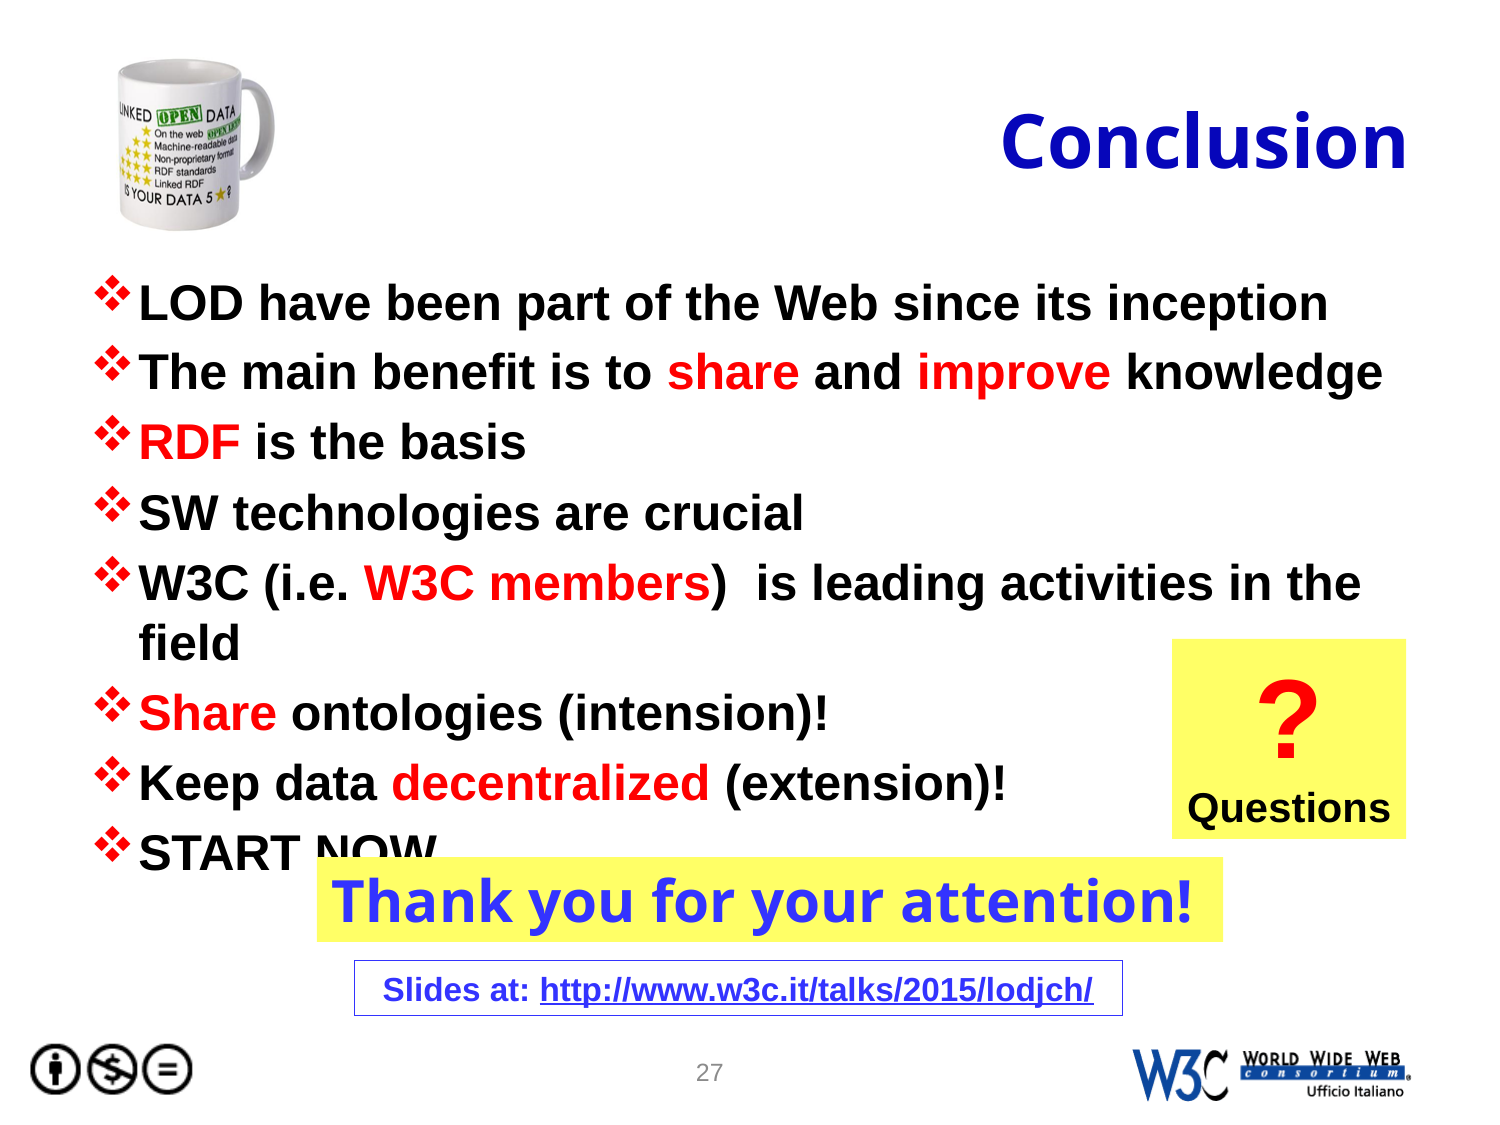

# Conclusion
LOD have been part of the Web since its inception
The main benefit is to share and improve knowledge
RDF is the basis
SW technologies are crucial
W3C (i.e. W3C members) is leading activities in the field
Share ontologies (intension)!
Keep data decentralized (extension)!
START NOW
?
Questions
Thank you for your attention!
Slides at: http://www.w3c.it/talks/2015/lodjch/